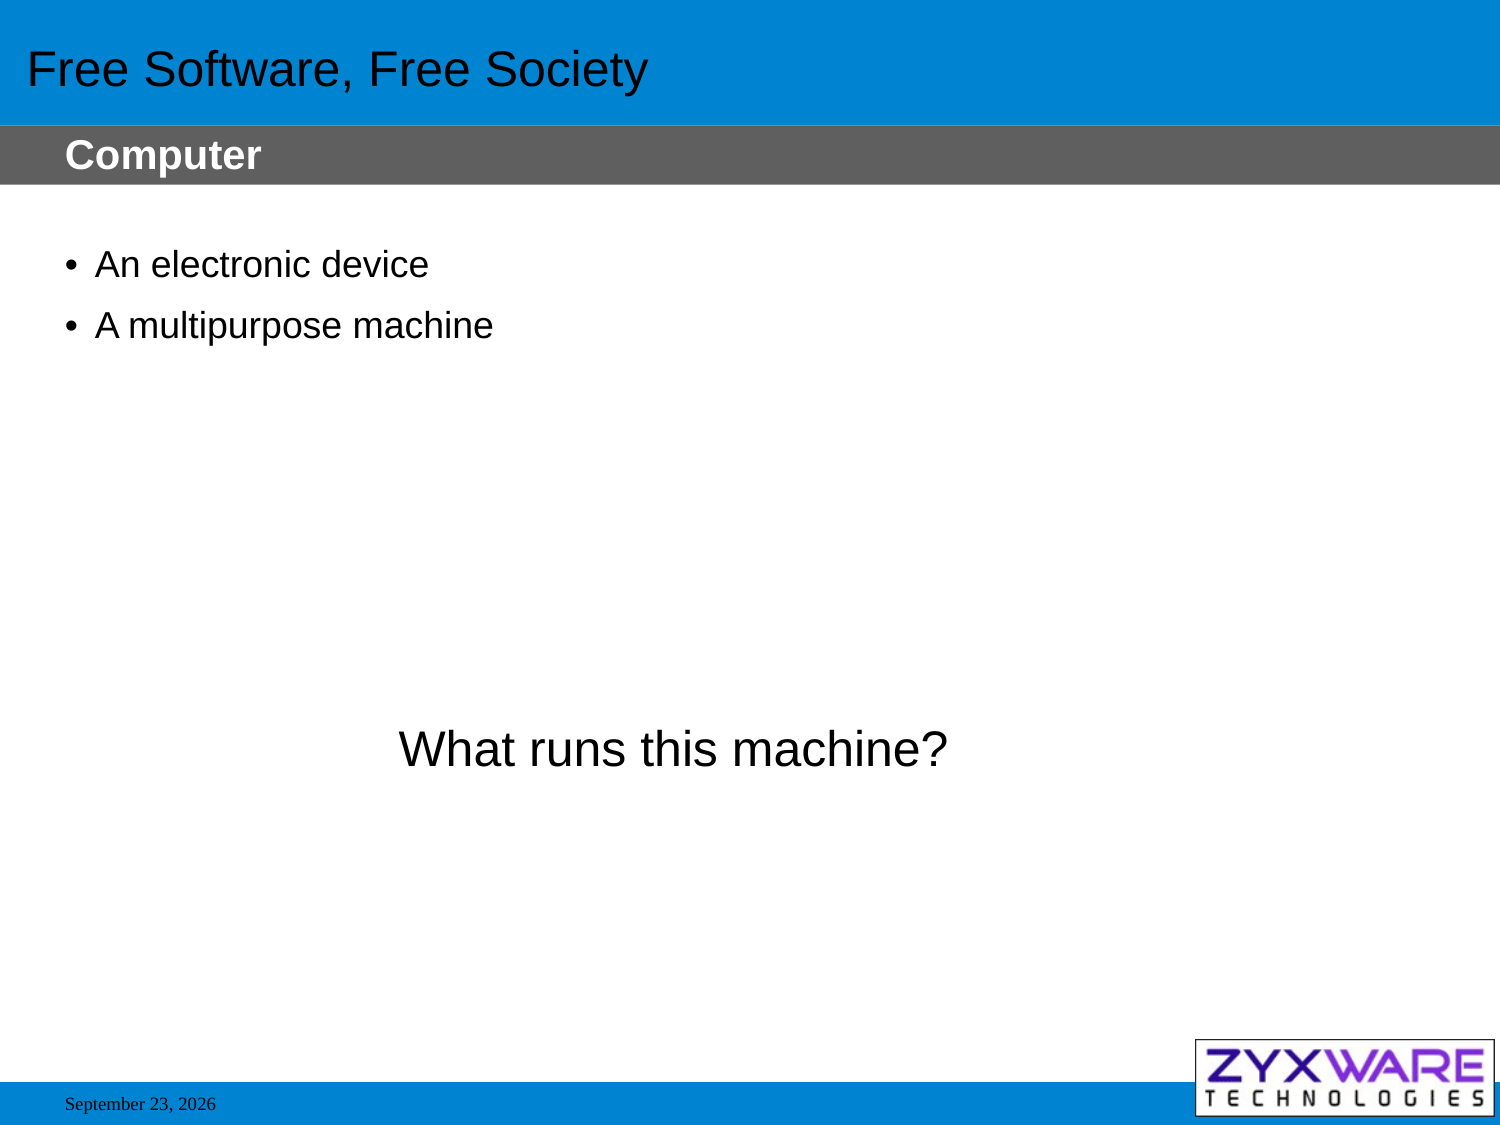

# Computer
An electronic device
A multipurpose machine
What runs this machine?
2